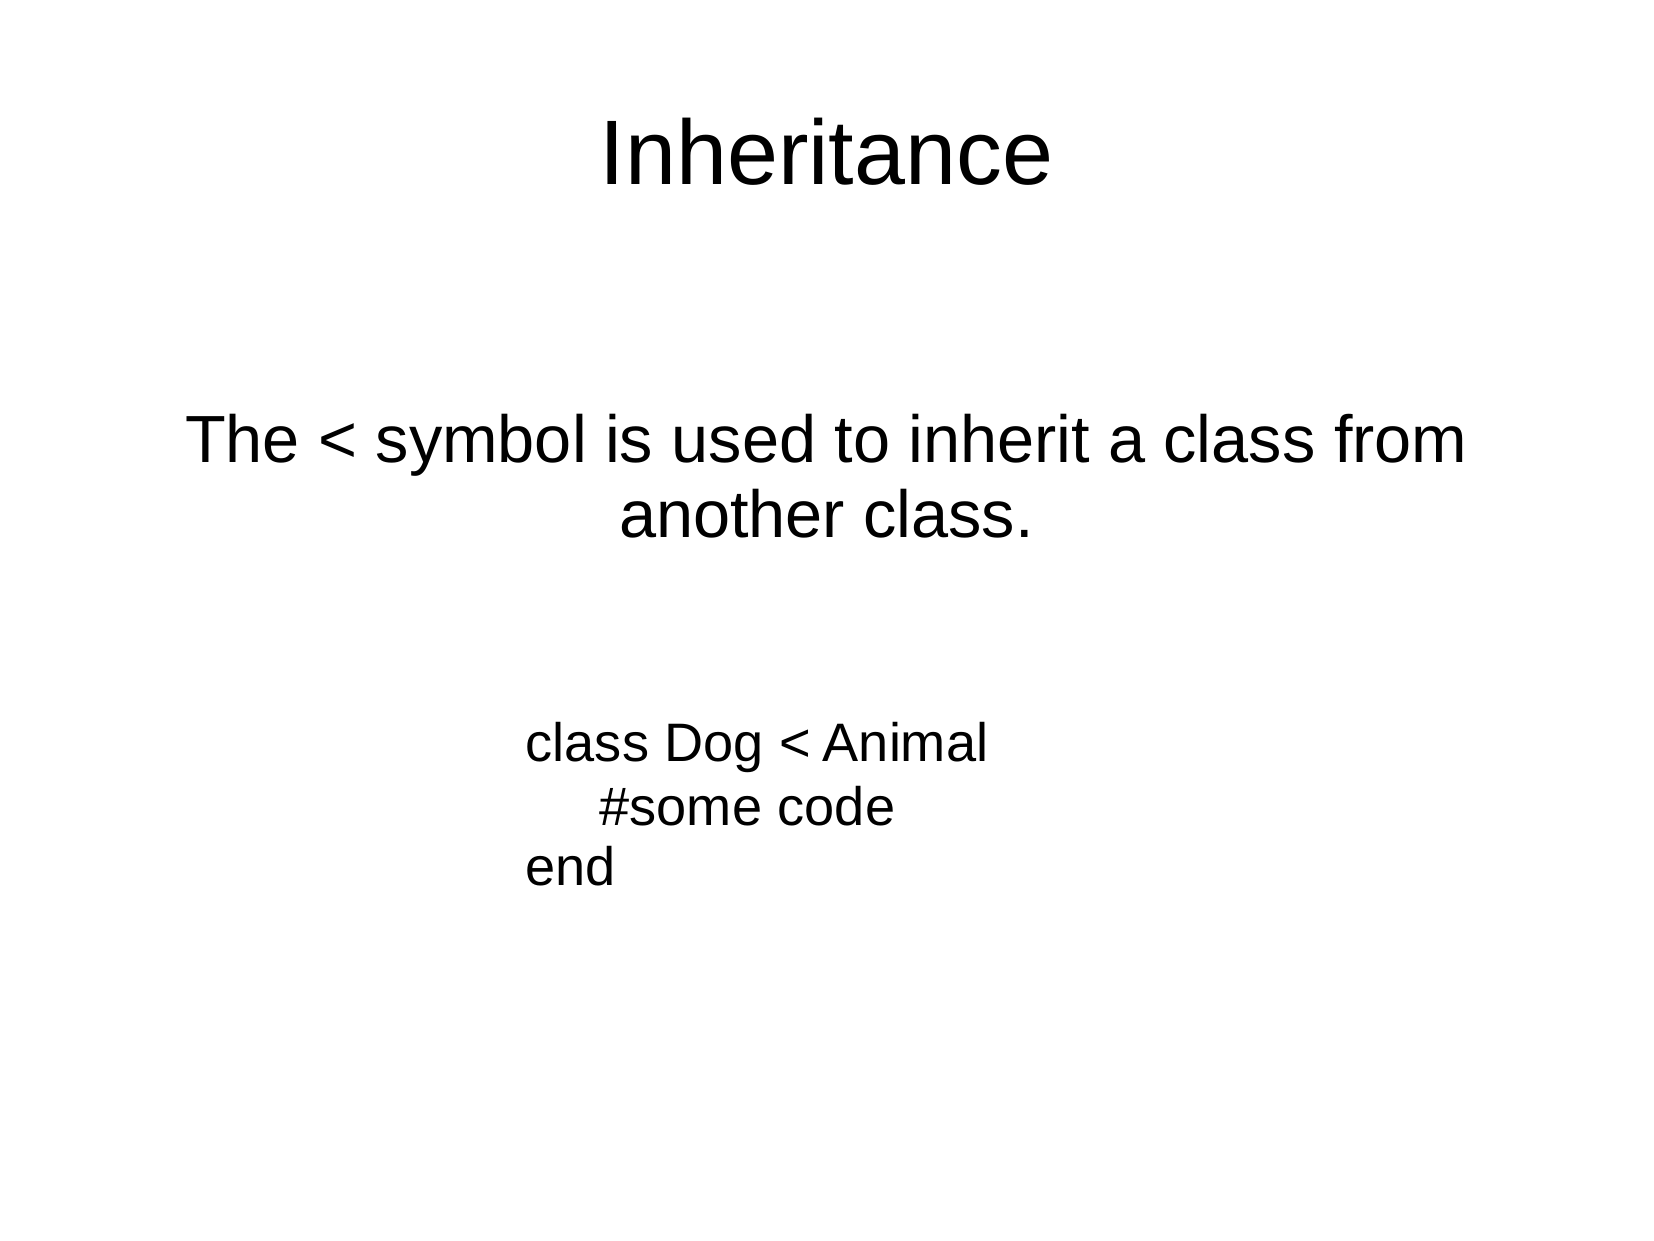

# Inheritance
The < symbol is used to inherit a class from another class.
						class Dog < Animal
 							#some code
						end